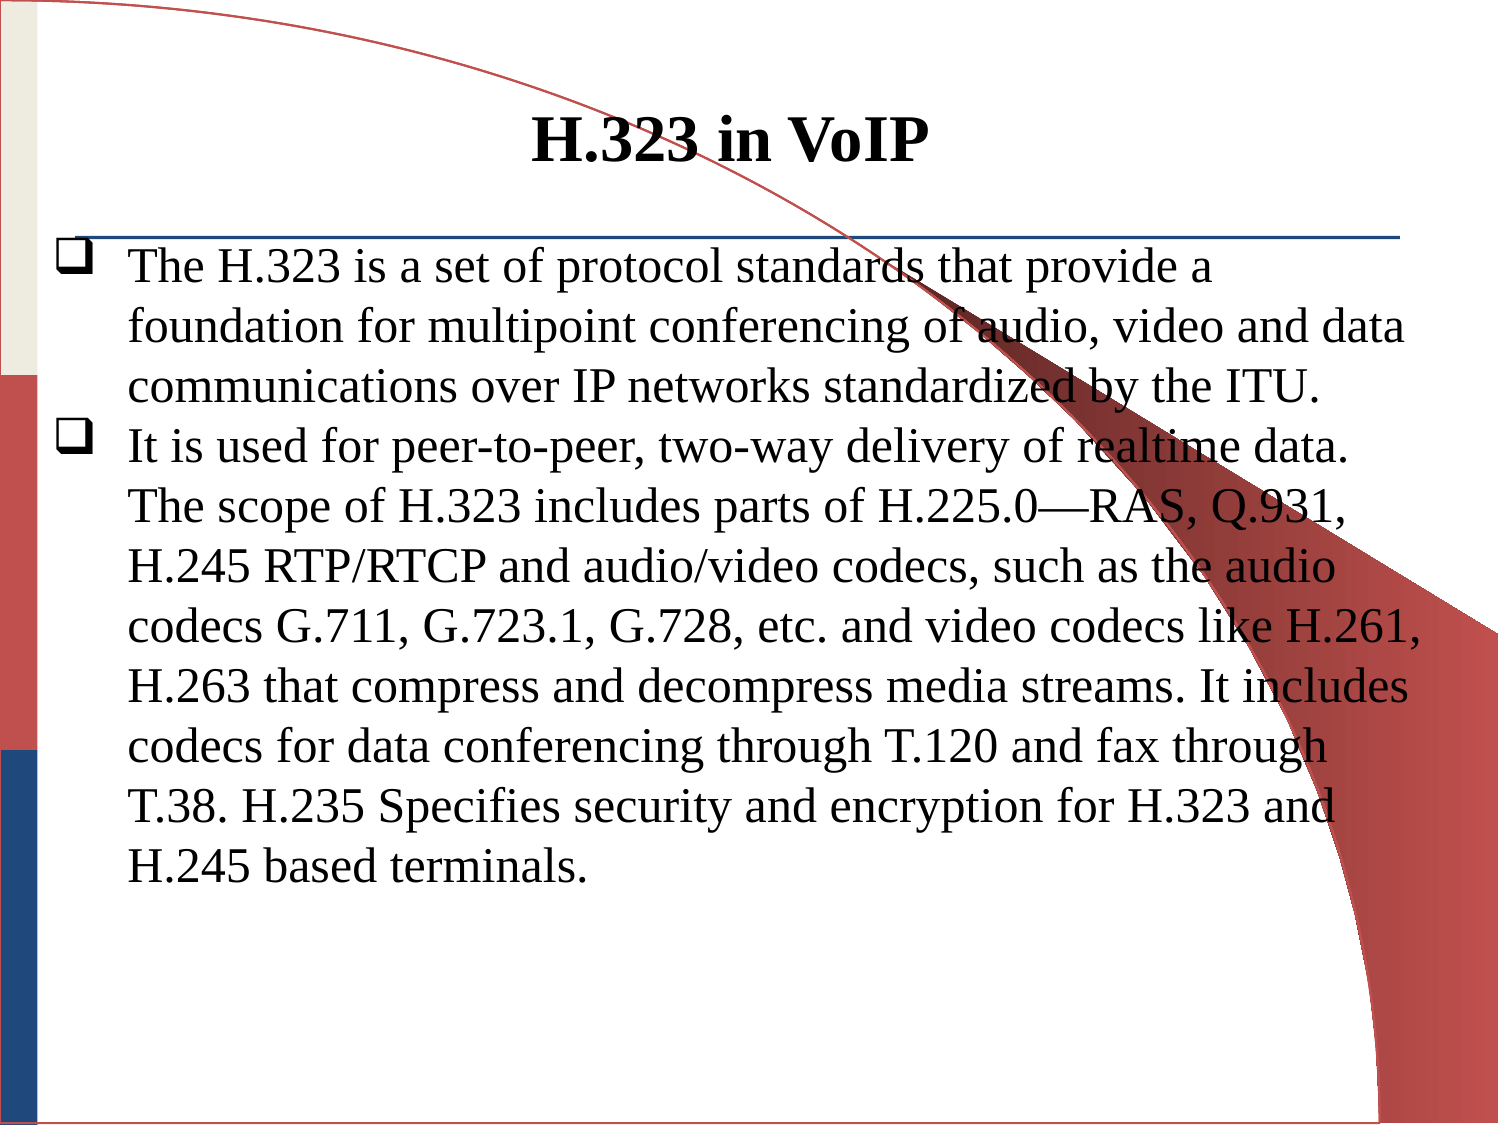

H.323 in VoIP
The H.323 is a set of protocol standards that provide a foundation for multipoint conferencing of audio, video and data communications over IP networks standardized by the ITU.
It is used for peer-to-peer, two-way delivery of realtime data. The scope of H.323 includes parts of H.225.0—RAS, Q.931, H.245 RTP/RTCP and audio/video codecs, such as the audio codecs G.711, G.723.1, G.728, etc. and video codecs like H.261, H.263 that compress and decompress media streams. It includes codecs for data conferencing through T.120 and fax through T.38. H.235 Specifies security and encryption for H.323 and H.245 based terminals.